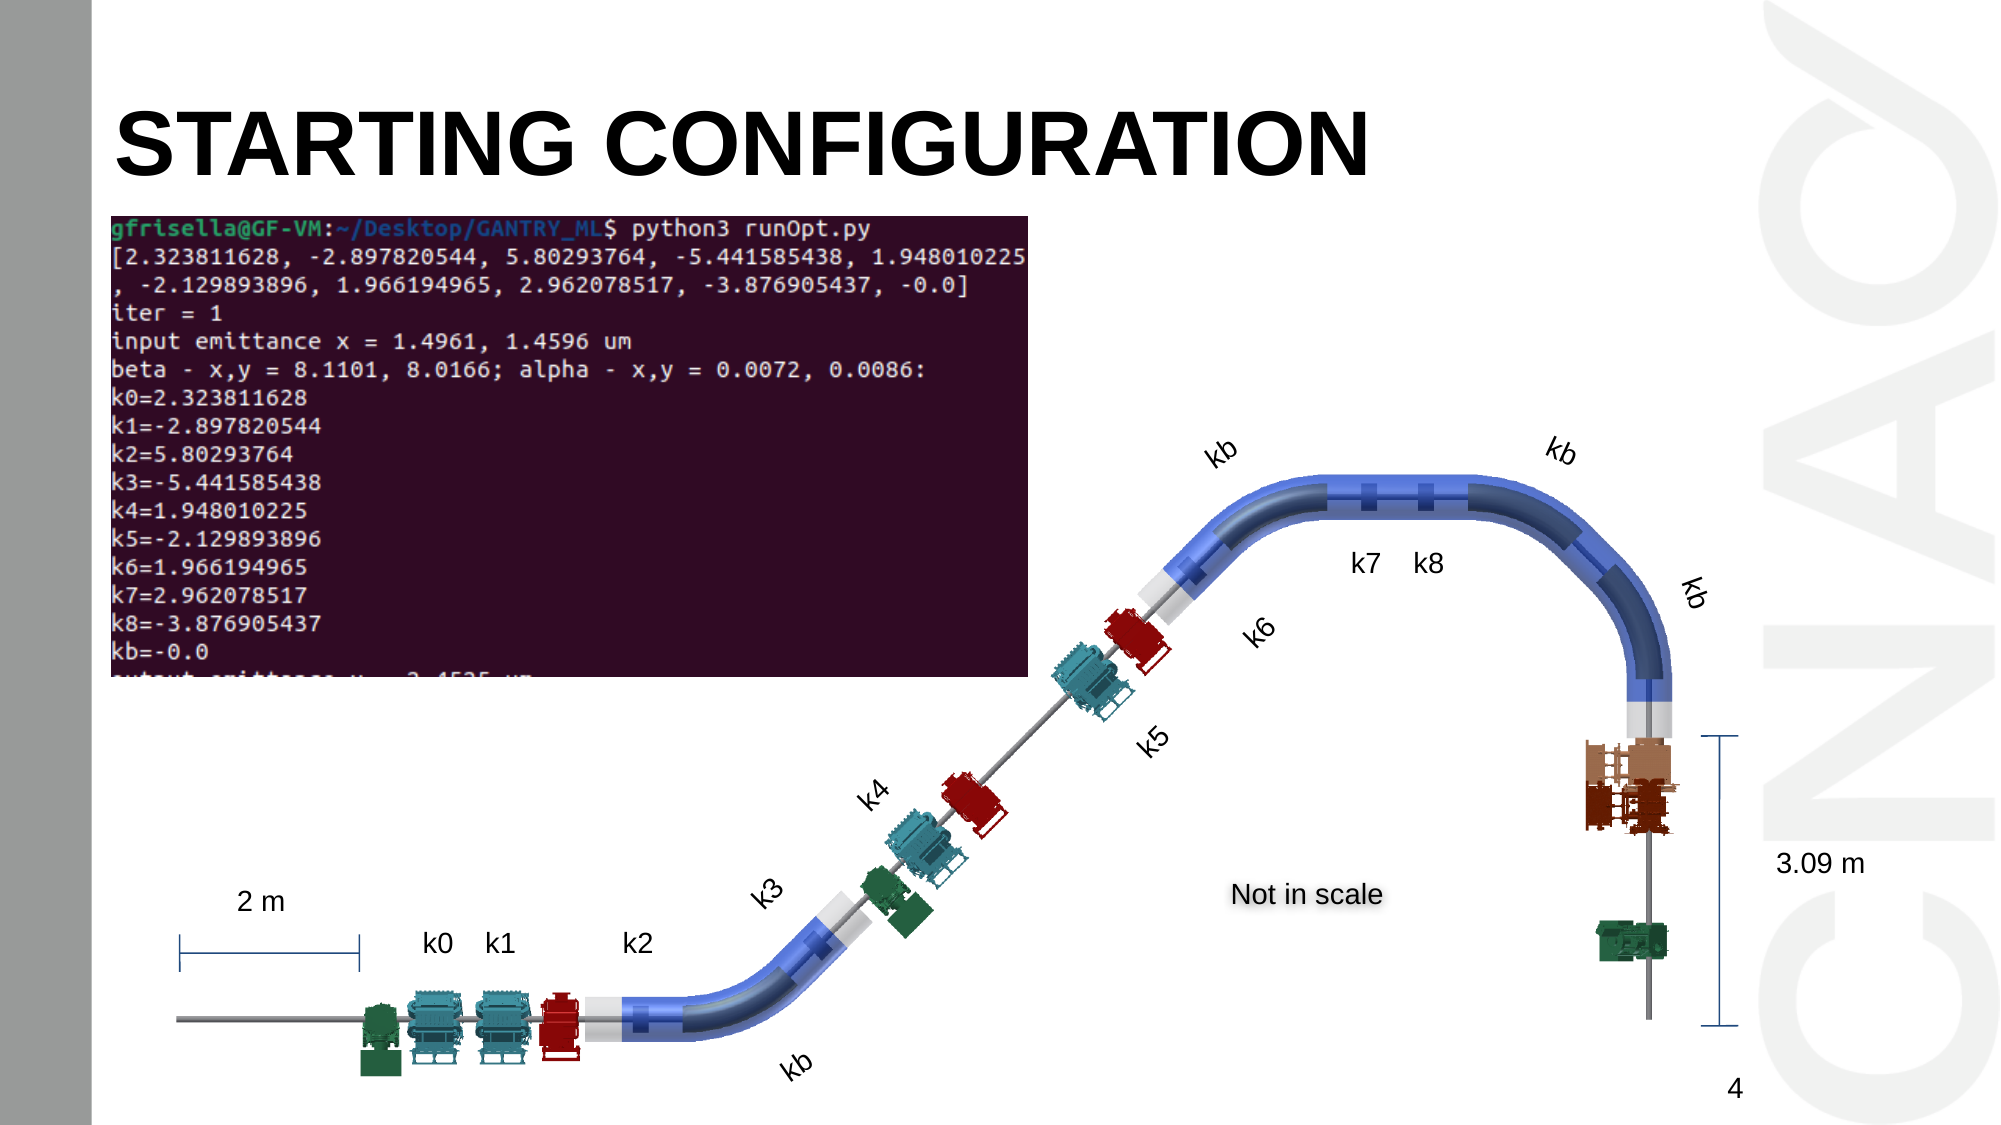

# STARTING CONFIGURATION
kb
kb
3.09 m
Not in scale
2 m
k7
k8
kb
k6
k5
k4
k3
k0
k1
k2
kb